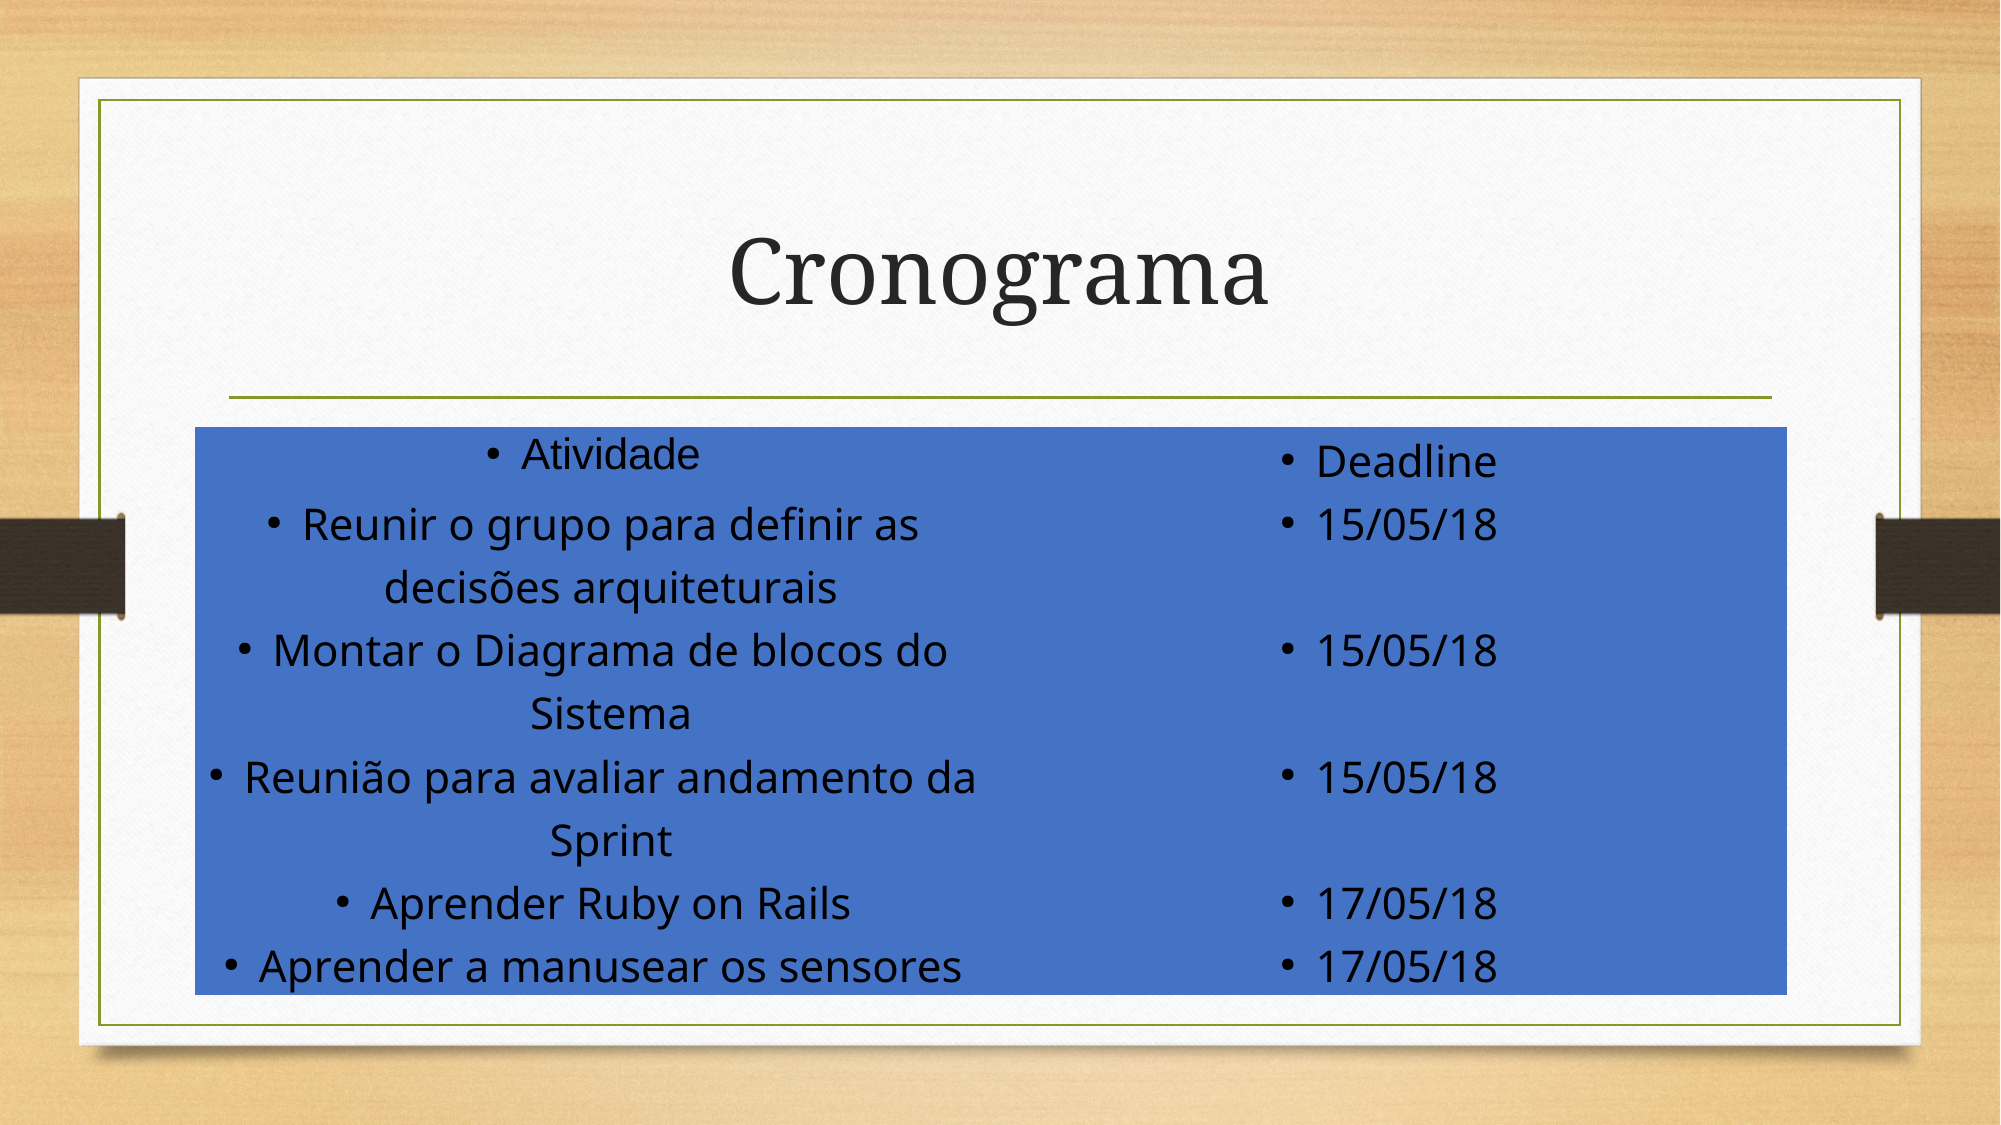

# Cronograma
| Atividade | Deadline |
| --- | --- |
| Reunir o grupo para definir as decisões arquiteturais | 15/05/18 |
| Montar o Diagrama de blocos do Sistema | 15/05/18 |
| Reunião para avaliar andamento da Sprint | 15/05/18 |
| Aprender Ruby on Rails | 17/05/18 |
| Aprender a manusear os sensores | 17/05/18 |